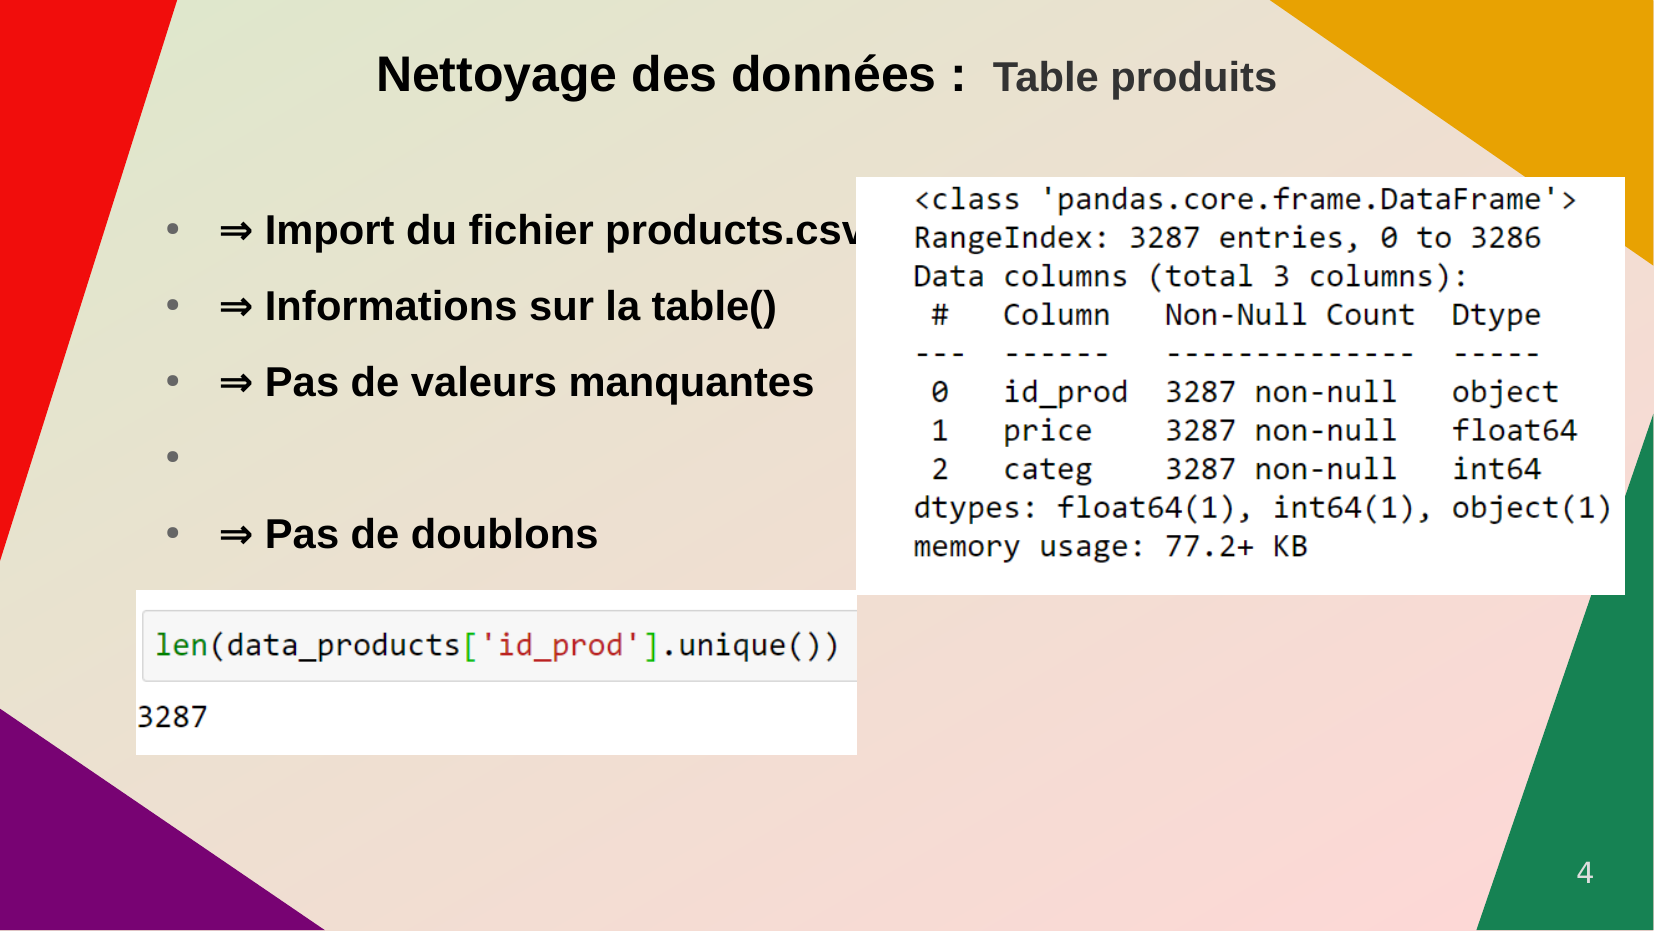

# Nettoyage des données : Table produits
⇒ Import du fichier products.csv
⇒ Informations sur la table()
⇒ Pas de valeurs manquantes
⇒ Pas de doublons
4